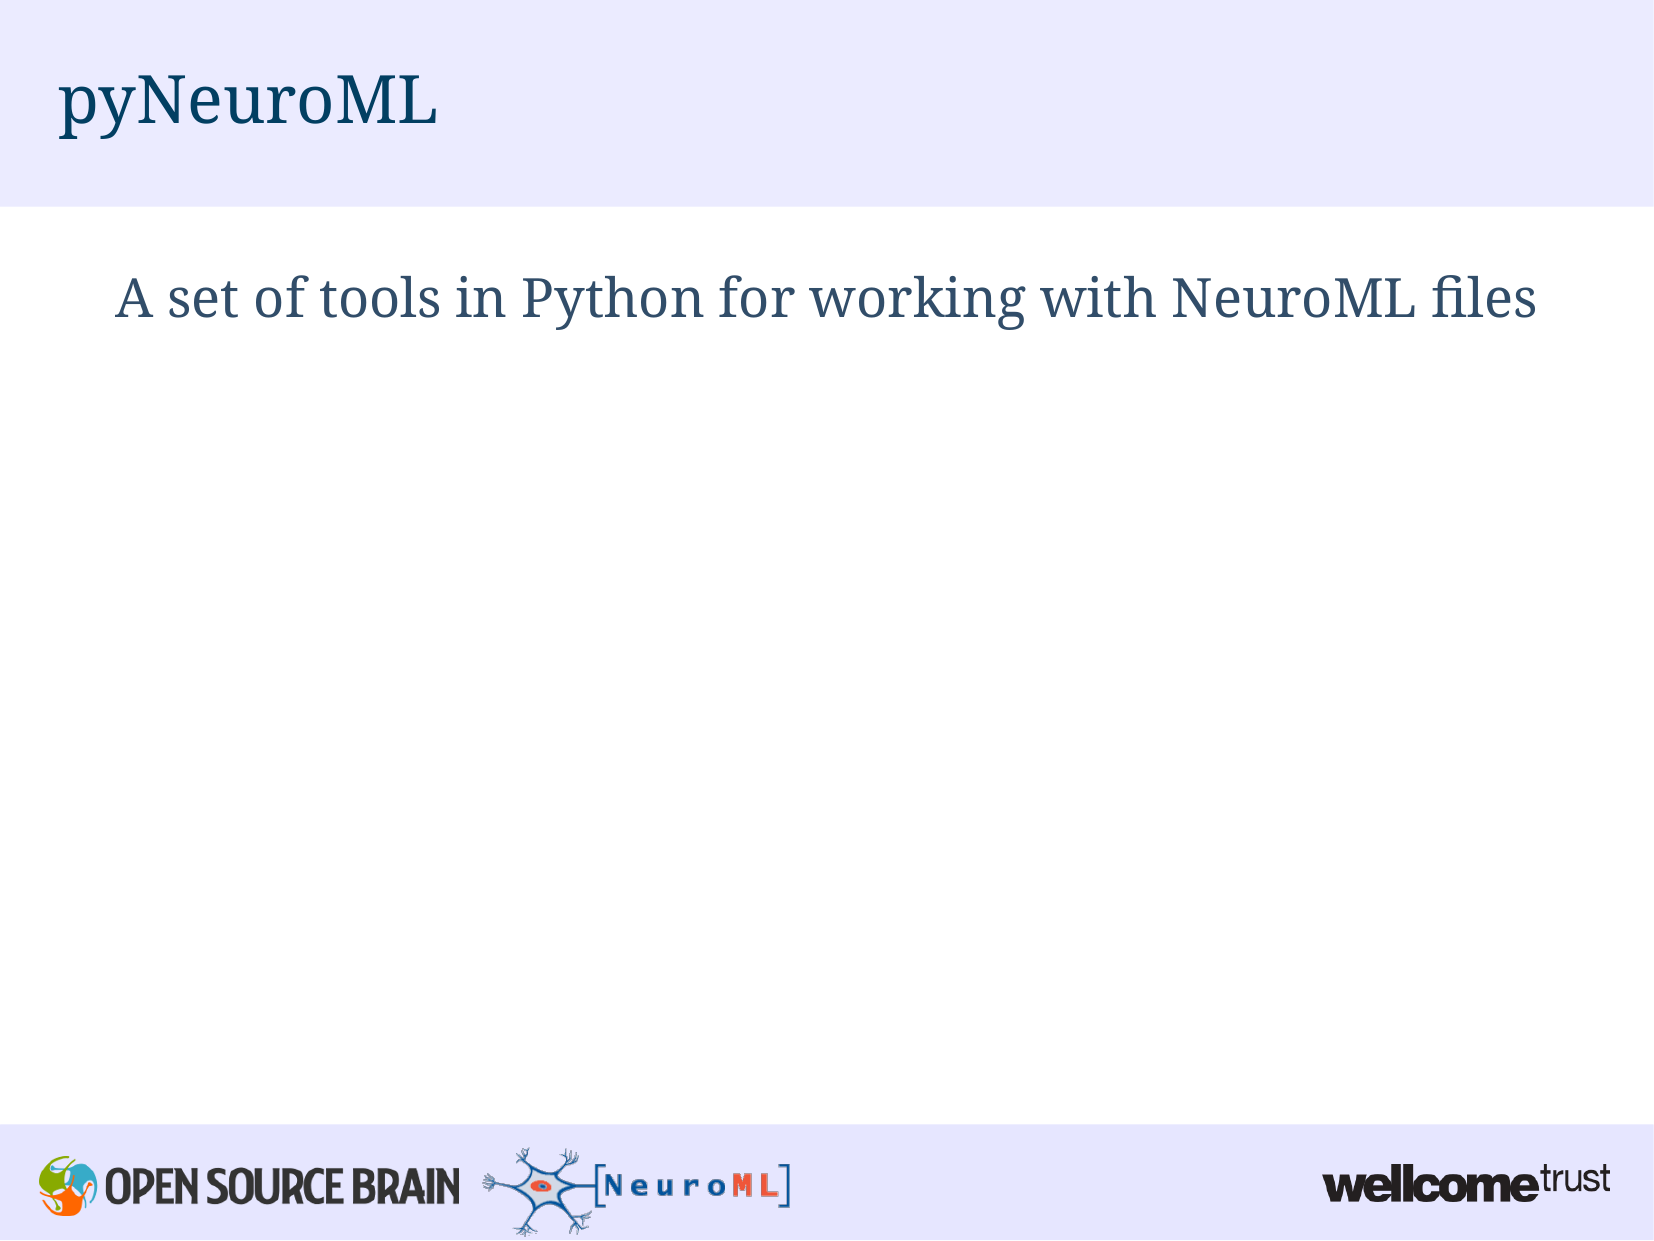

# pyNeuroML
A set of tools in Python for working with NeuroML files